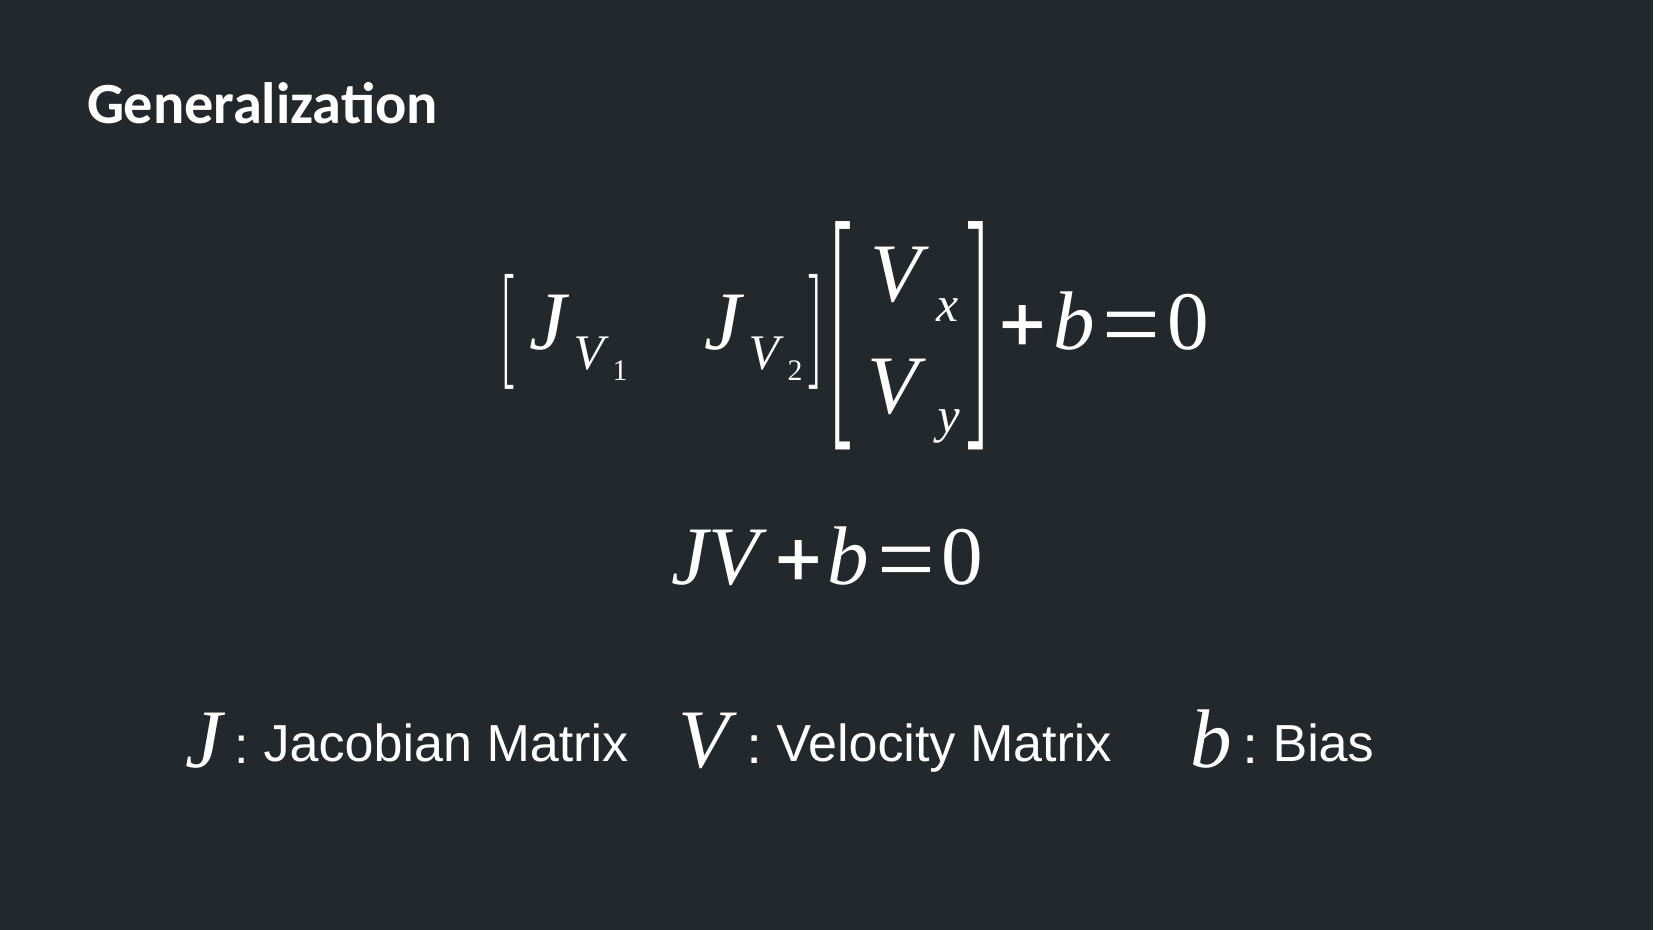

Generalization
Jacobian Matrix
Velocity Matrix
Bias
:
:
:
:
: